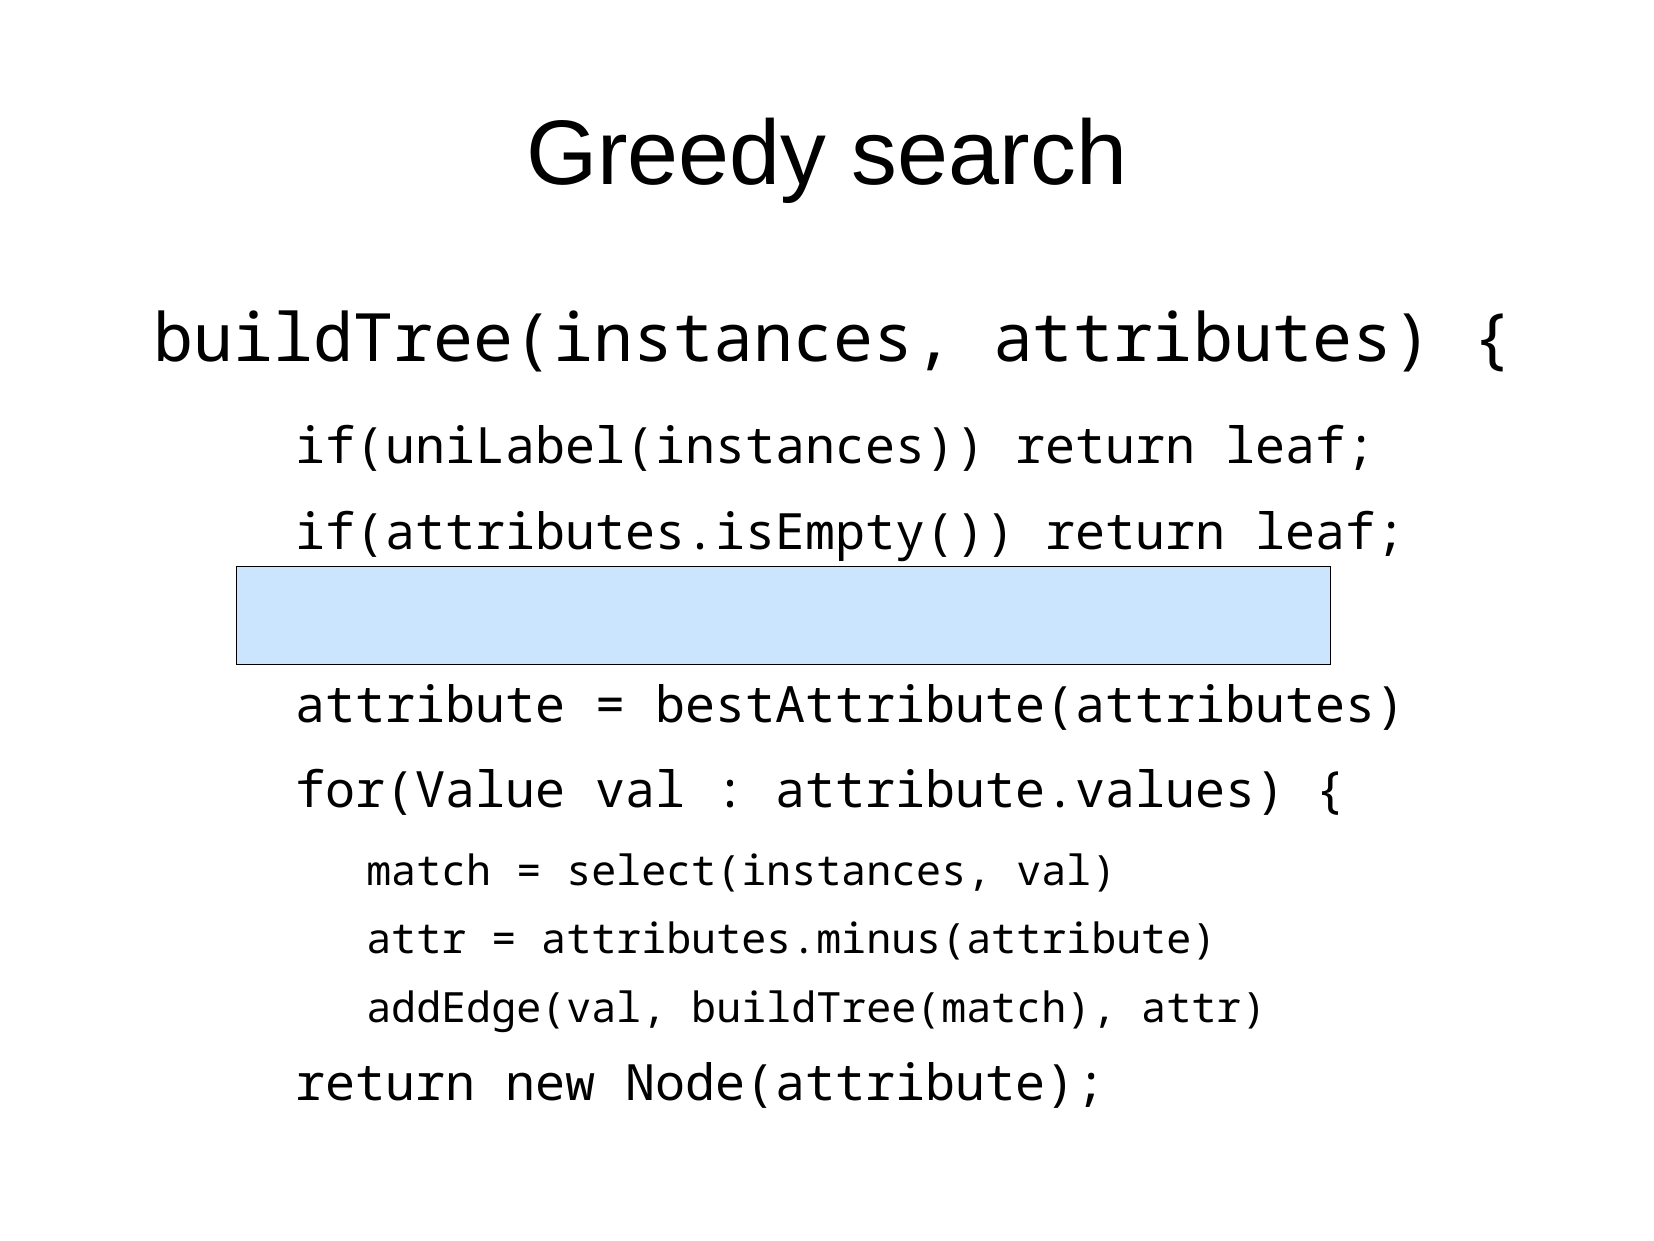

# Greedy search
buildTree(instances, attributes) {
if(uniLabel(instances)) return leaf;
if(attributes.isEmpty()) return leaf;
attribute = bestAttribute(attributes)
for(Value val : attribute.values) {
match = select(instances, val)
attr = attributes.minus(attribute)
addEdge(val, buildTree(match), attr)
return new Node(attribute);